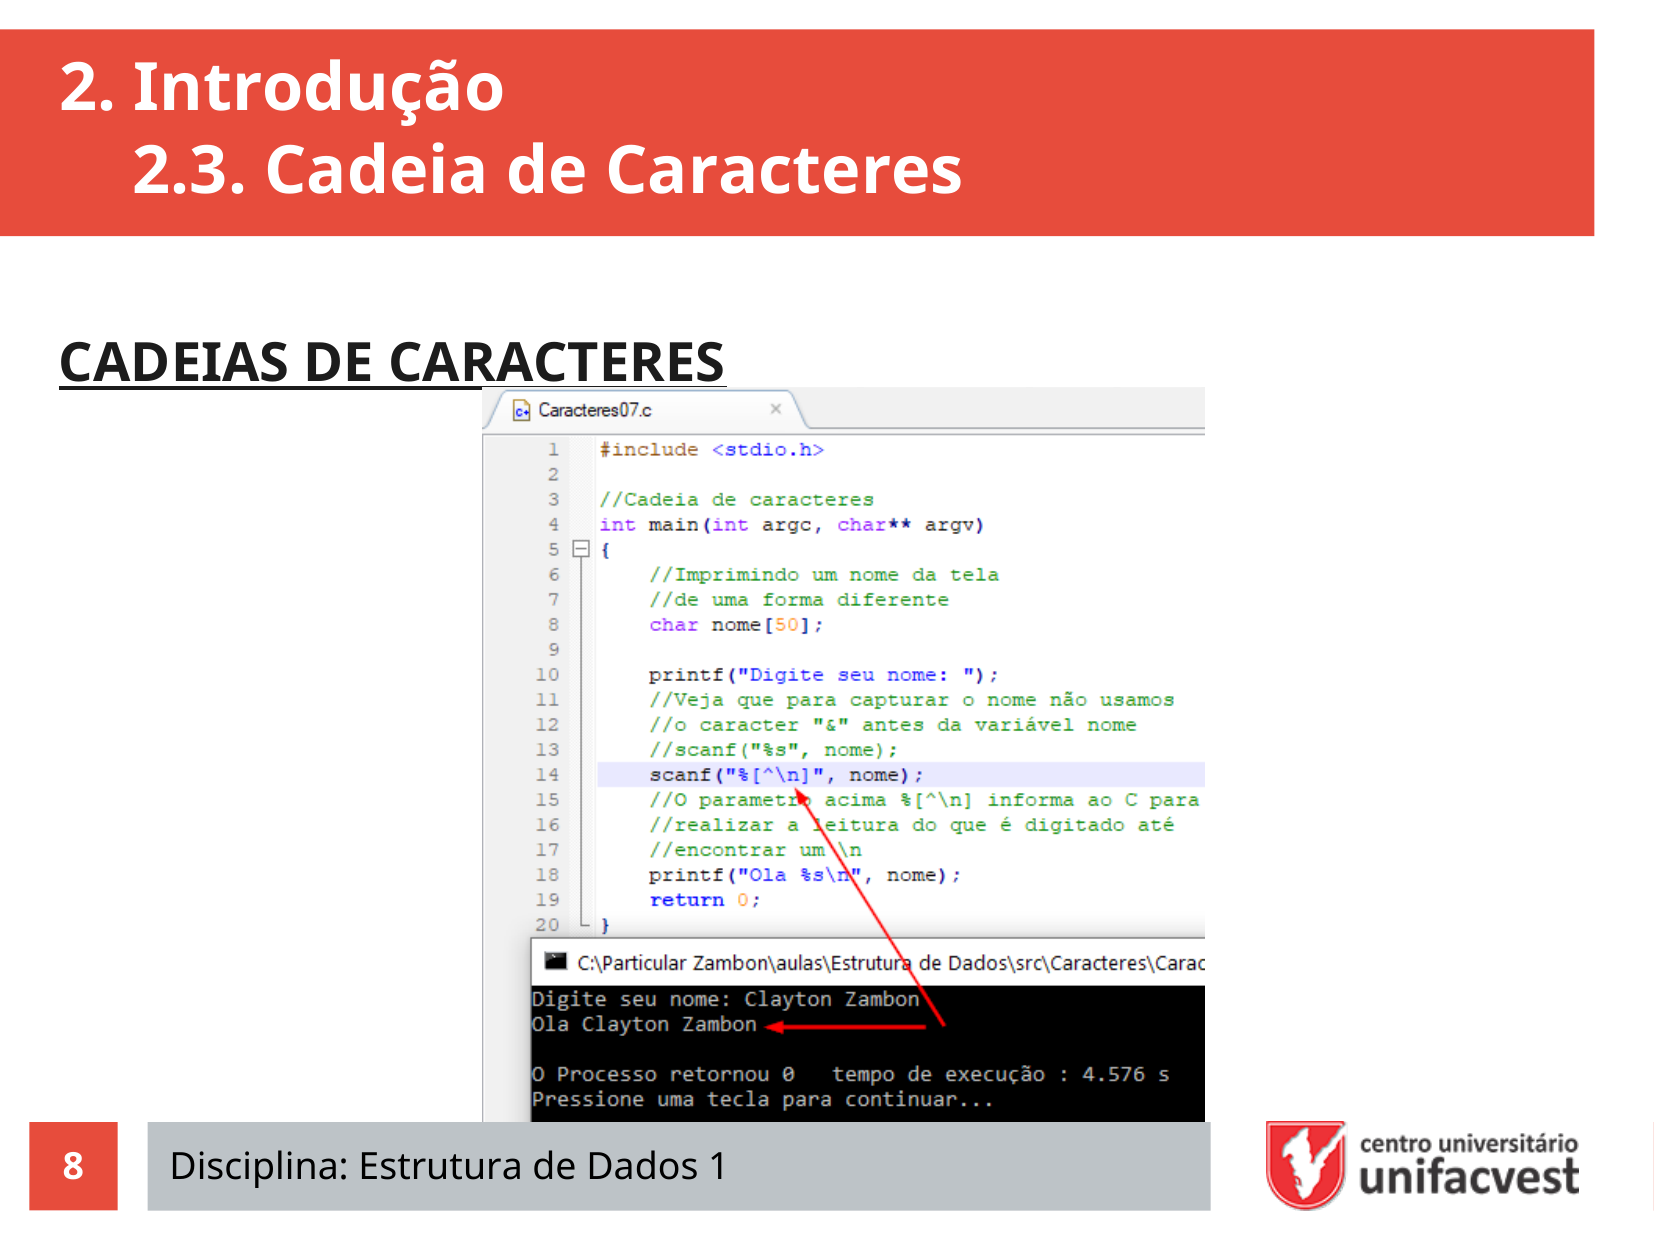

# 2. Introdução 2.3. Cadeia de Caracteres
CADEIAS DE CARACTERES
8
Disciplina: Estrutura de Dados 1